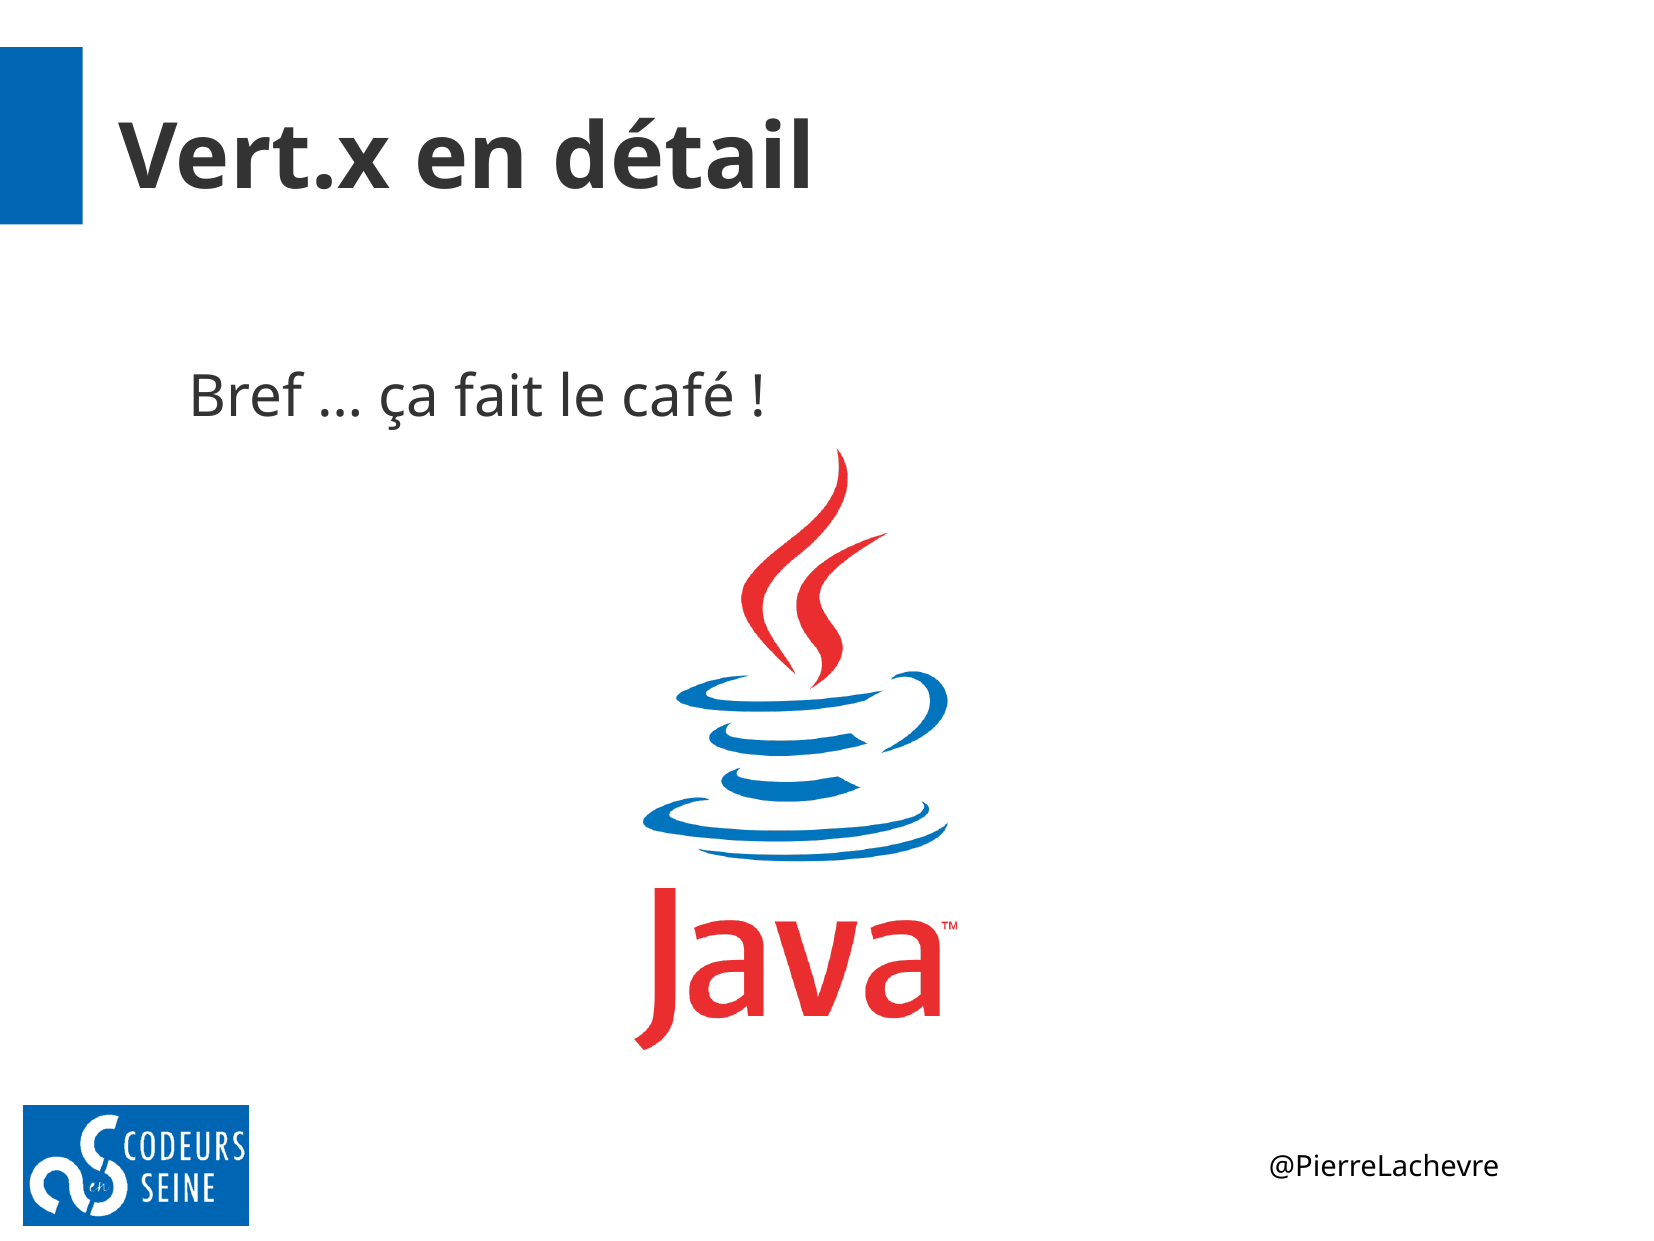

# Vert.x en détail
Bref … ça fait le café !